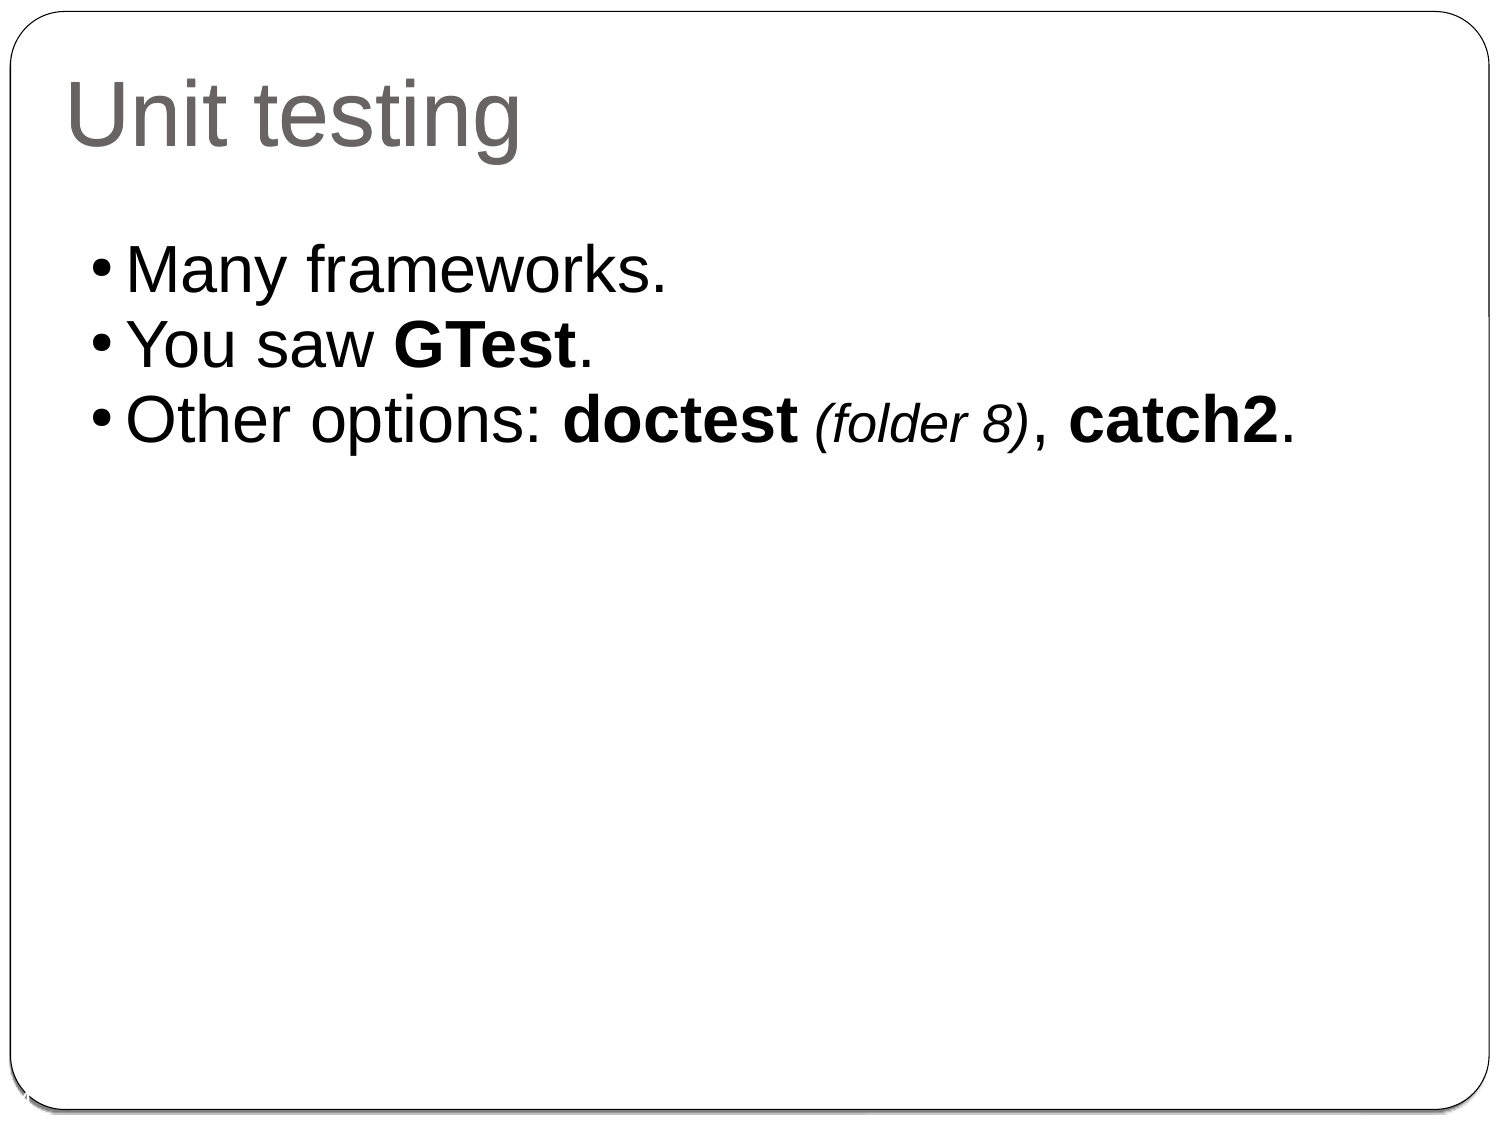

# Unit testing
Unit testing
Many frameworks.
You saw GTest.
Other options: doctest (folder 8), catch2.